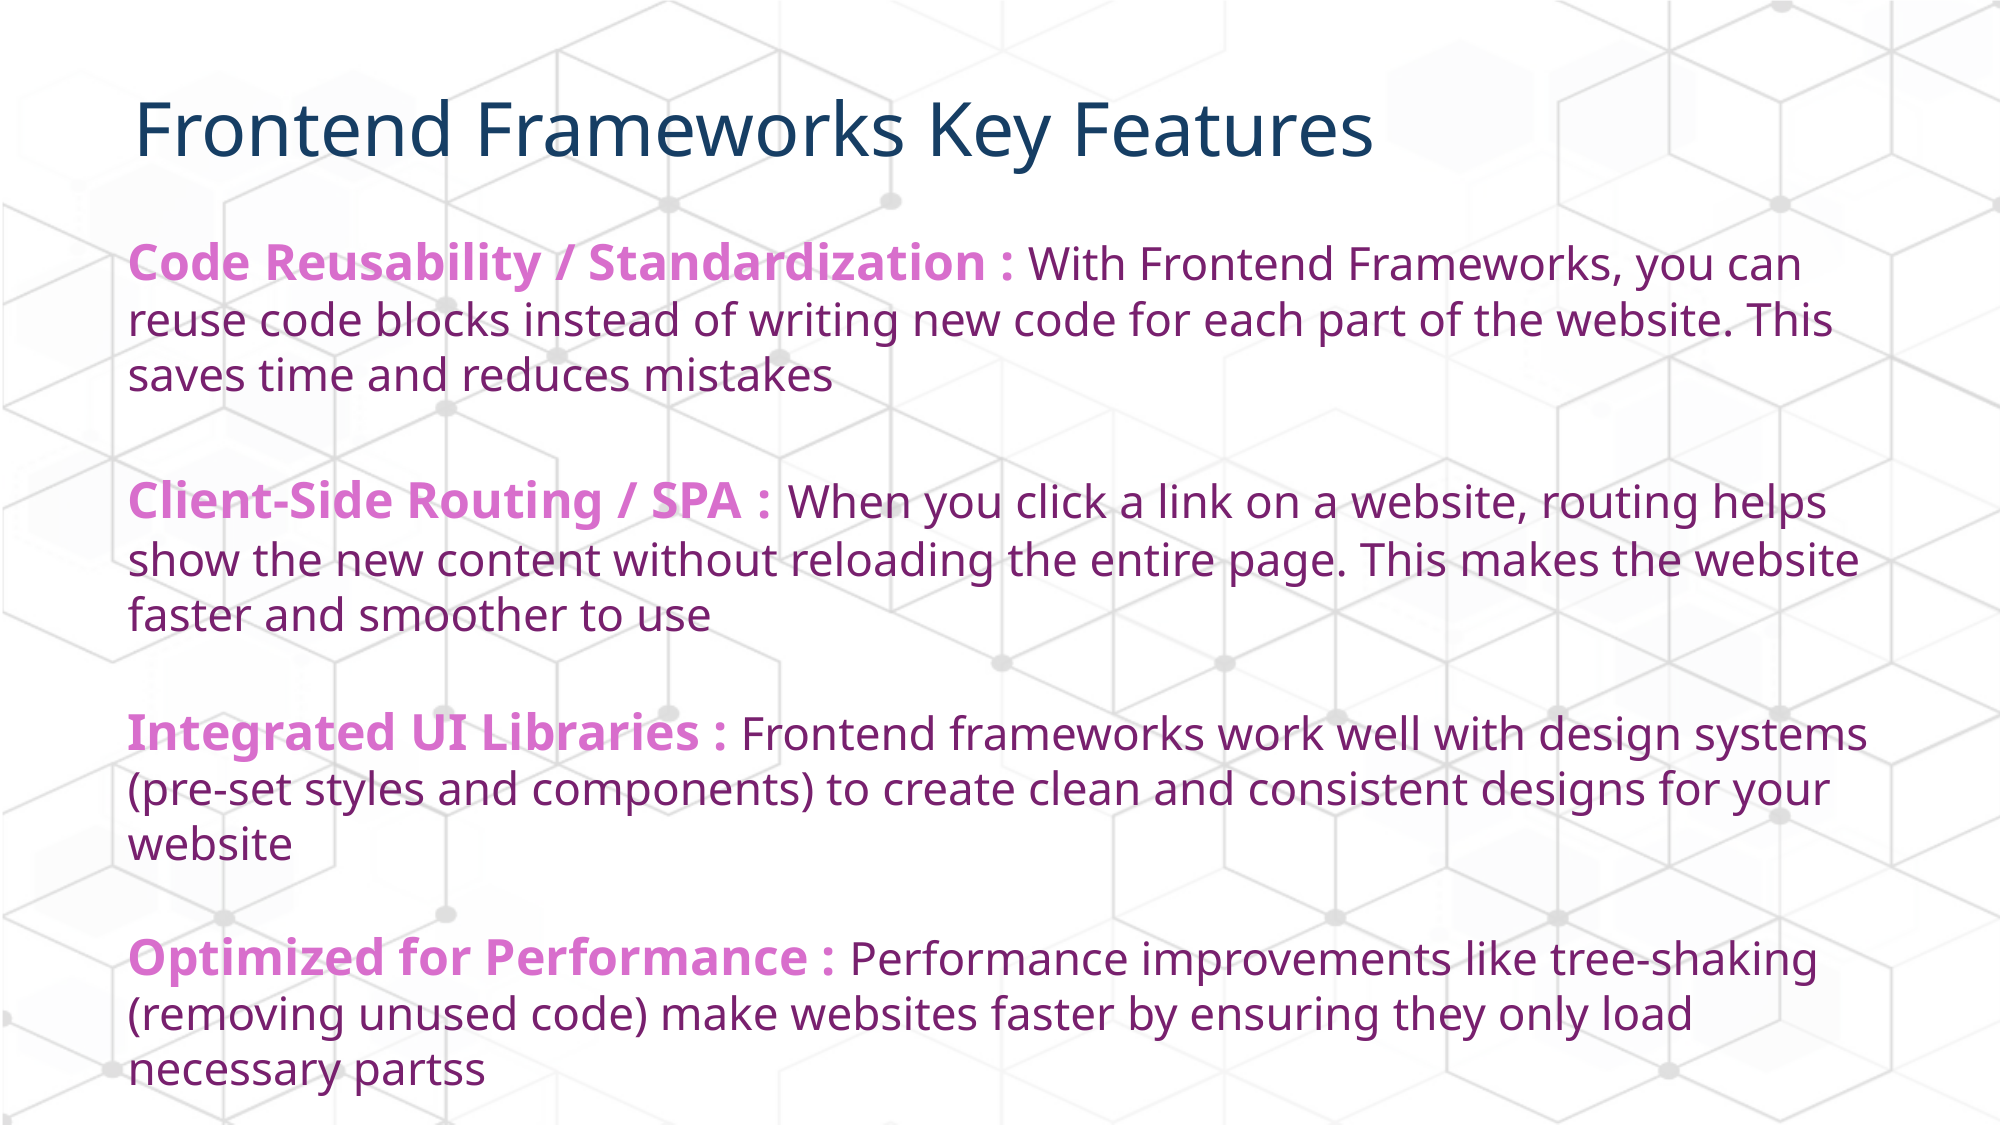

# Frontend Frameworks Key Features
Code Reusability / Standardization : With Frontend Frameworks, you can reuse code blocks instead of writing new code for each part of the website. This saves time and reduces mistakes
Client-Side Routing / SPA : When you click a link on a website, routing helps show the new content without reloading the entire page. This makes the website faster and smoother to use
Integrated UI Libraries : Frontend frameworks work well with design systems (pre-set styles and components) to create clean and consistent designs for your website
Optimized for Performance : Performance improvements like tree-shaking (removing unused code) make websites faster by ensuring they only load necessary partss